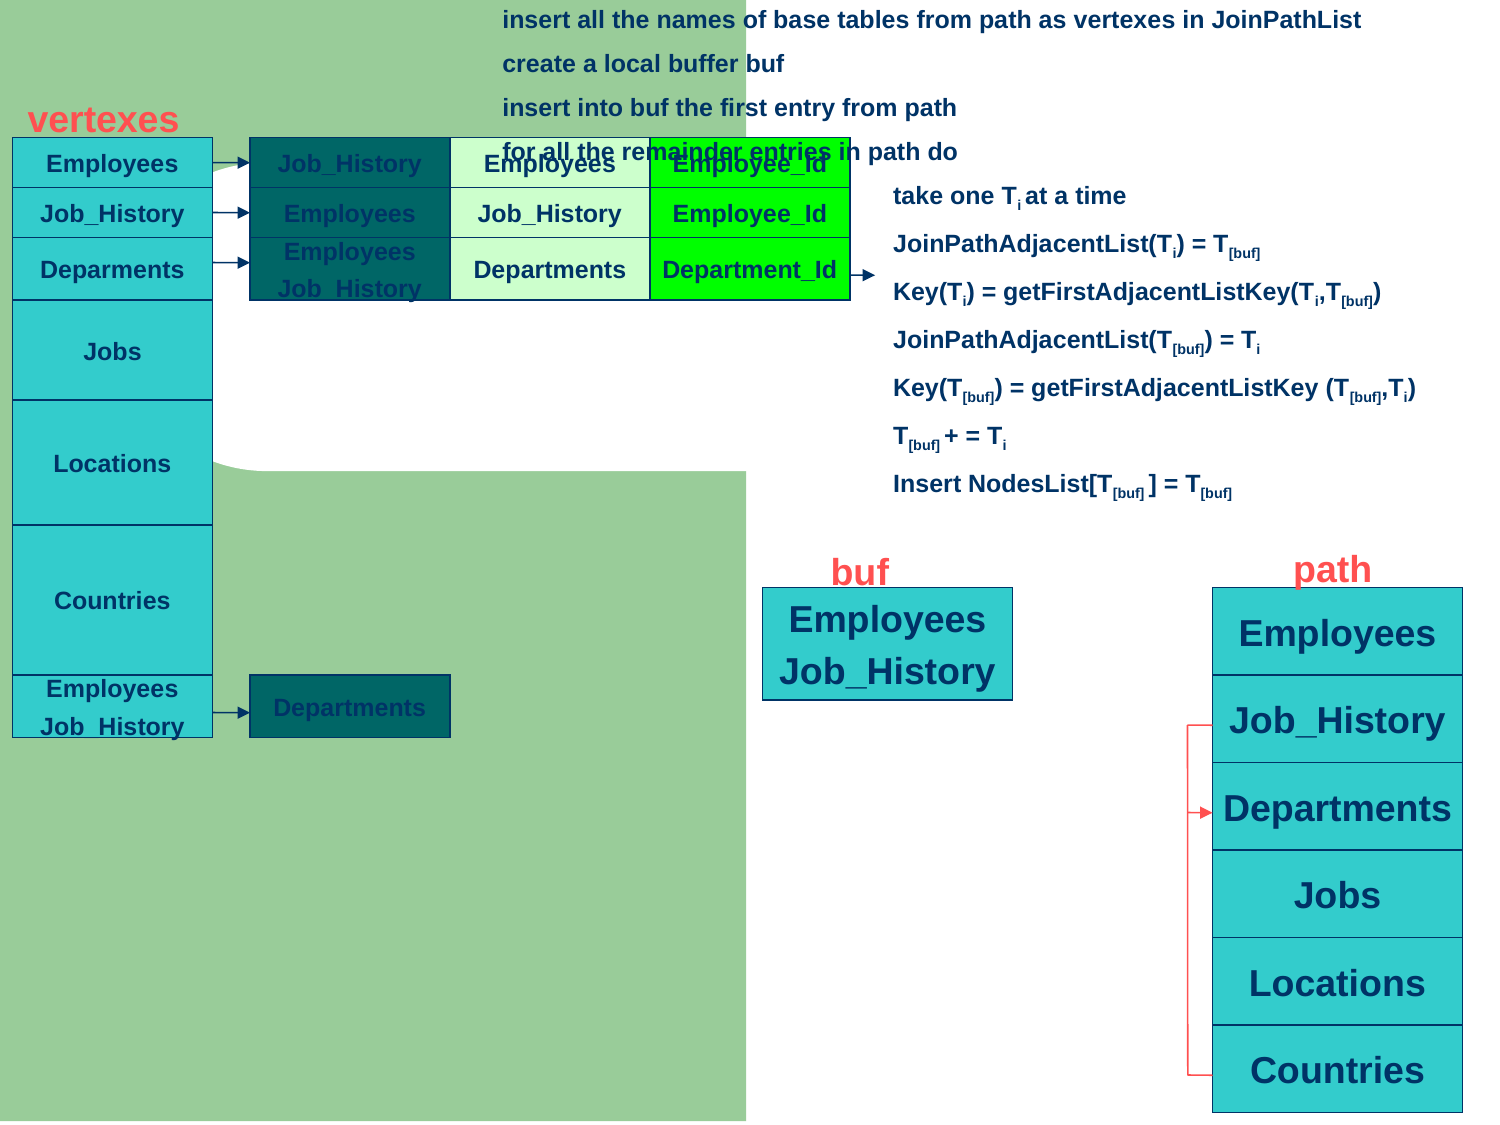

insert all the names of base tables from path as vertexes in JoinPathList
create a local buffer buf
insert into buf the first entry from path
for all the remainder entries in path do
 take one Ti at a time
 JoinPathAdjacentList(Ti) = T[buf]
 Key(Ti) = getFirstAdjacentListKey(Ti,T[buf])
 JoinPathAdjacentList(T[buf]) = Ti
 Key(T[buf]) = getFirstAdjacentListKey (T[buf],Ti)
 T[buf] + = Ti
 Insert NodesList[T[buf] ] = T[buf]
vertexes
Employees
Job_History
Employees
Employee_Id
Job_History
Employees
Job_History
Employee_Id
Deparments
Employees
Job_History
Departments
Department_Id
Jobs
Locations
Countries
path
buf
Employees
Job_History
Employees
Employees
Job_History
Departments
Job_History
Departments
Jobs
Locations
Countries